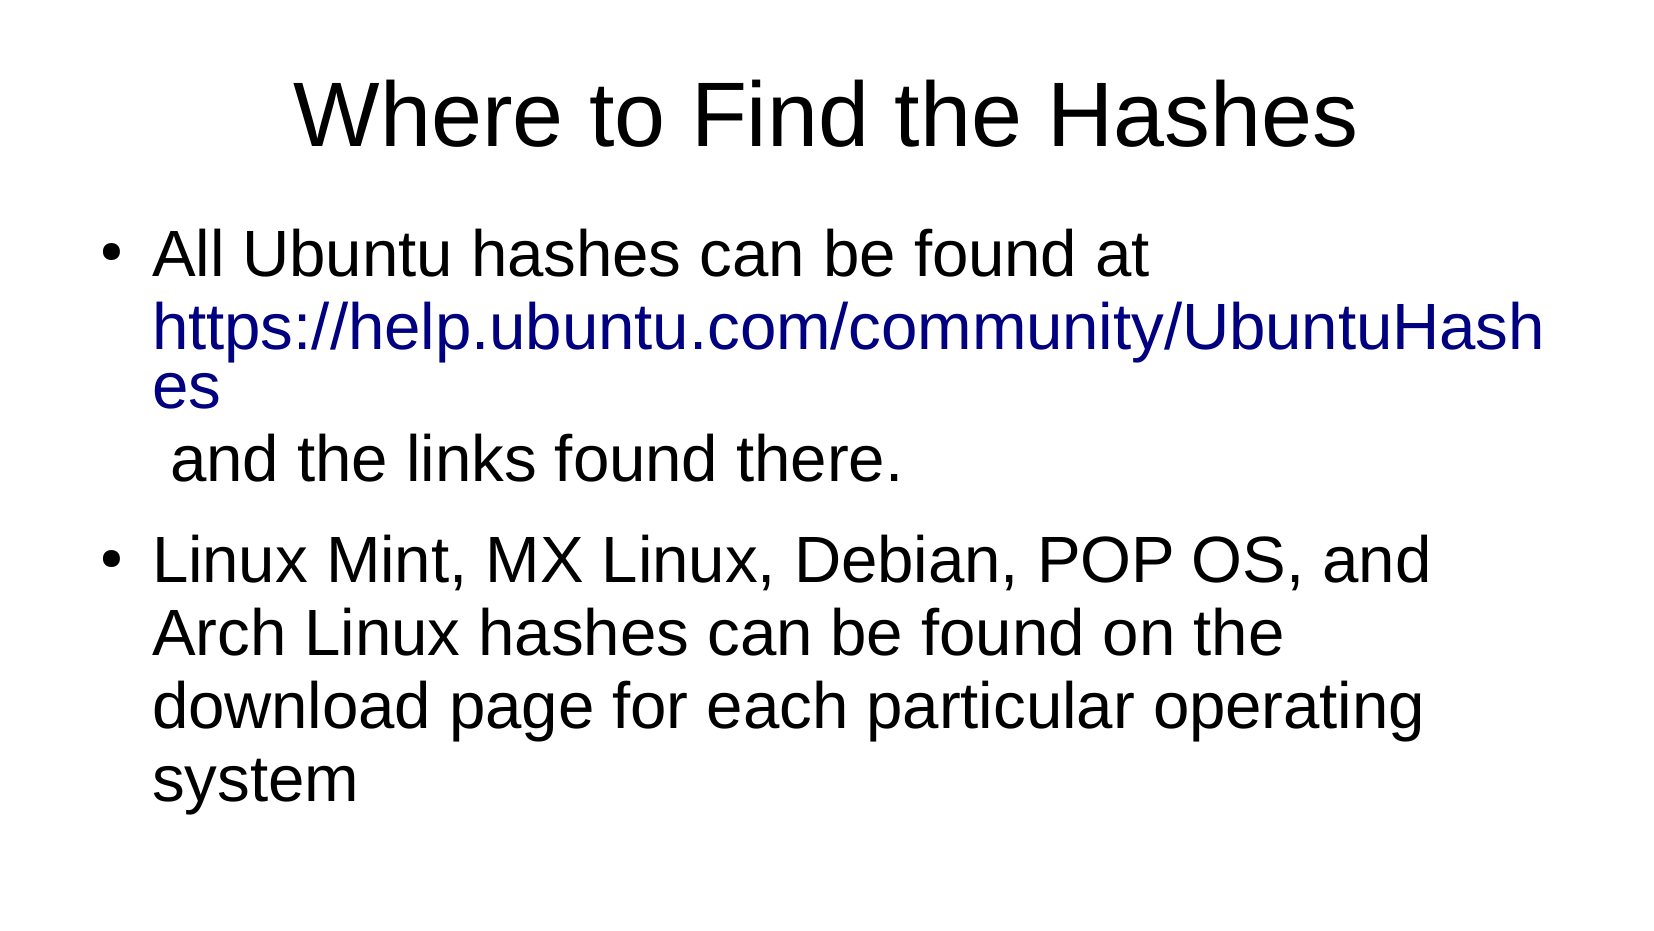

# Where to Find the Hashes
All Ubuntu hashes can be found at https://help.ubuntu.com/community/UbuntuHashes and the links found there.
Linux Mint, MX Linux, Debian, POP OS, and Arch Linux hashes can be found on the download page for each particular operating system